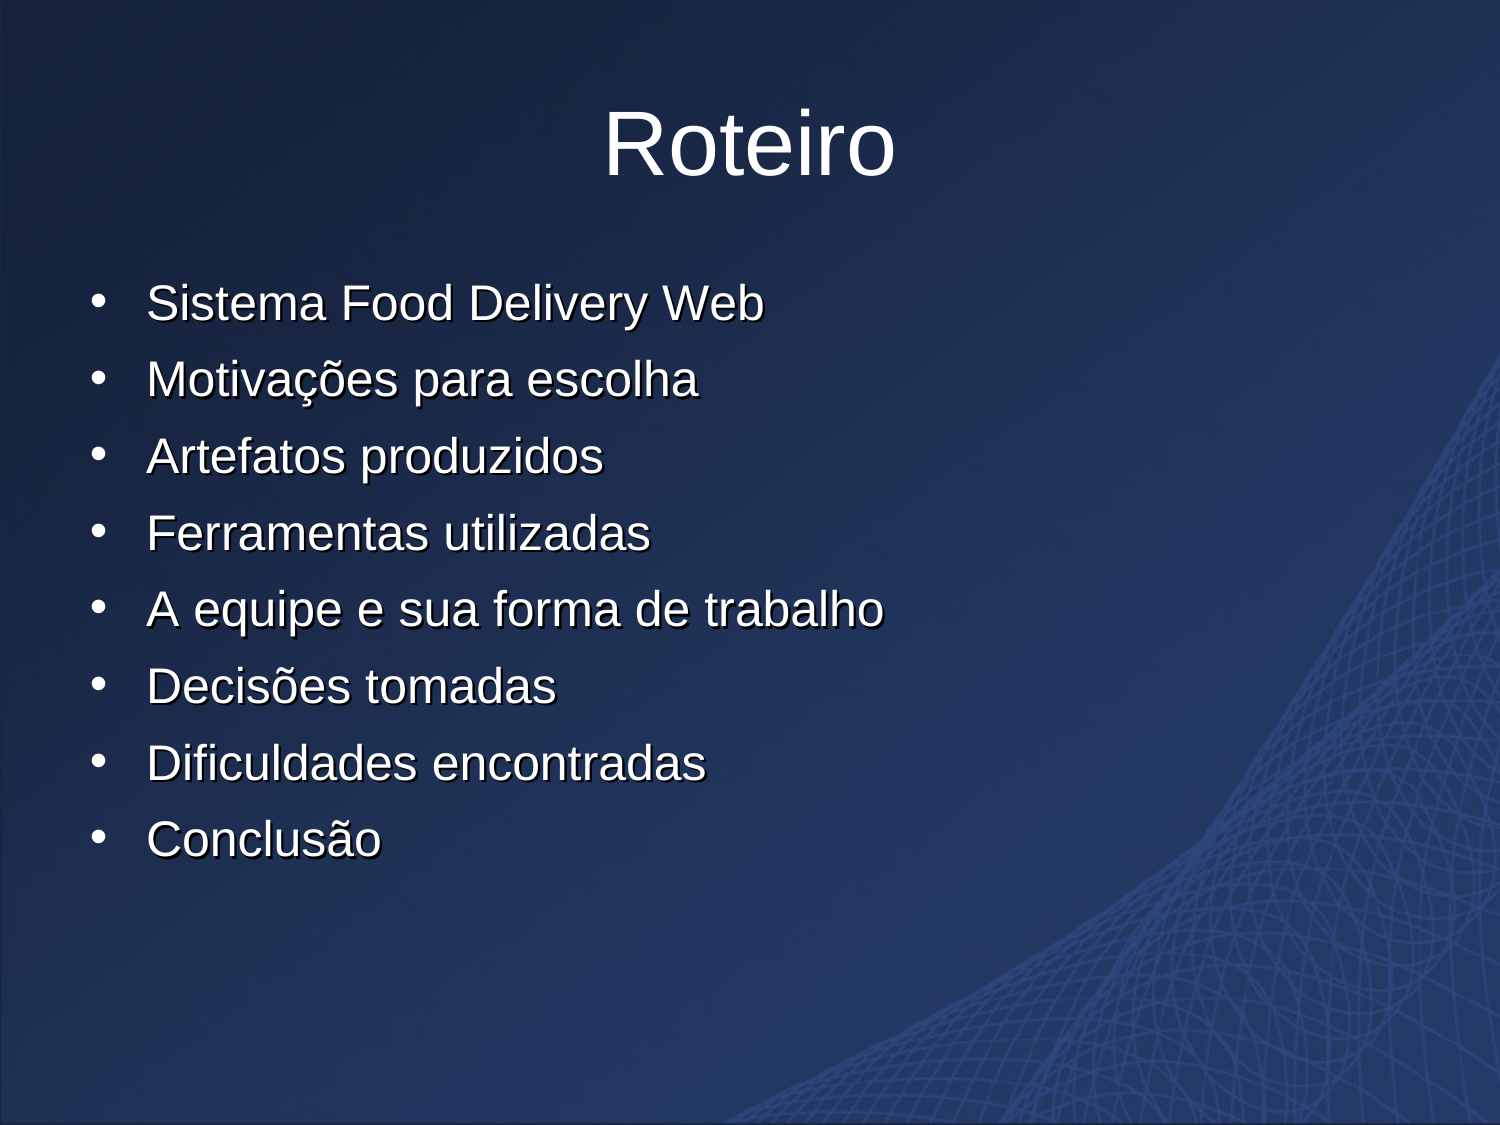

# Roteiro
Sistema Food Delivery Web
Motivações para escolha
Artefatos produzidos
Ferramentas utilizadas
A equipe e sua forma de trabalho
Decisões tomadas
Dificuldades encontradas
Conclusão